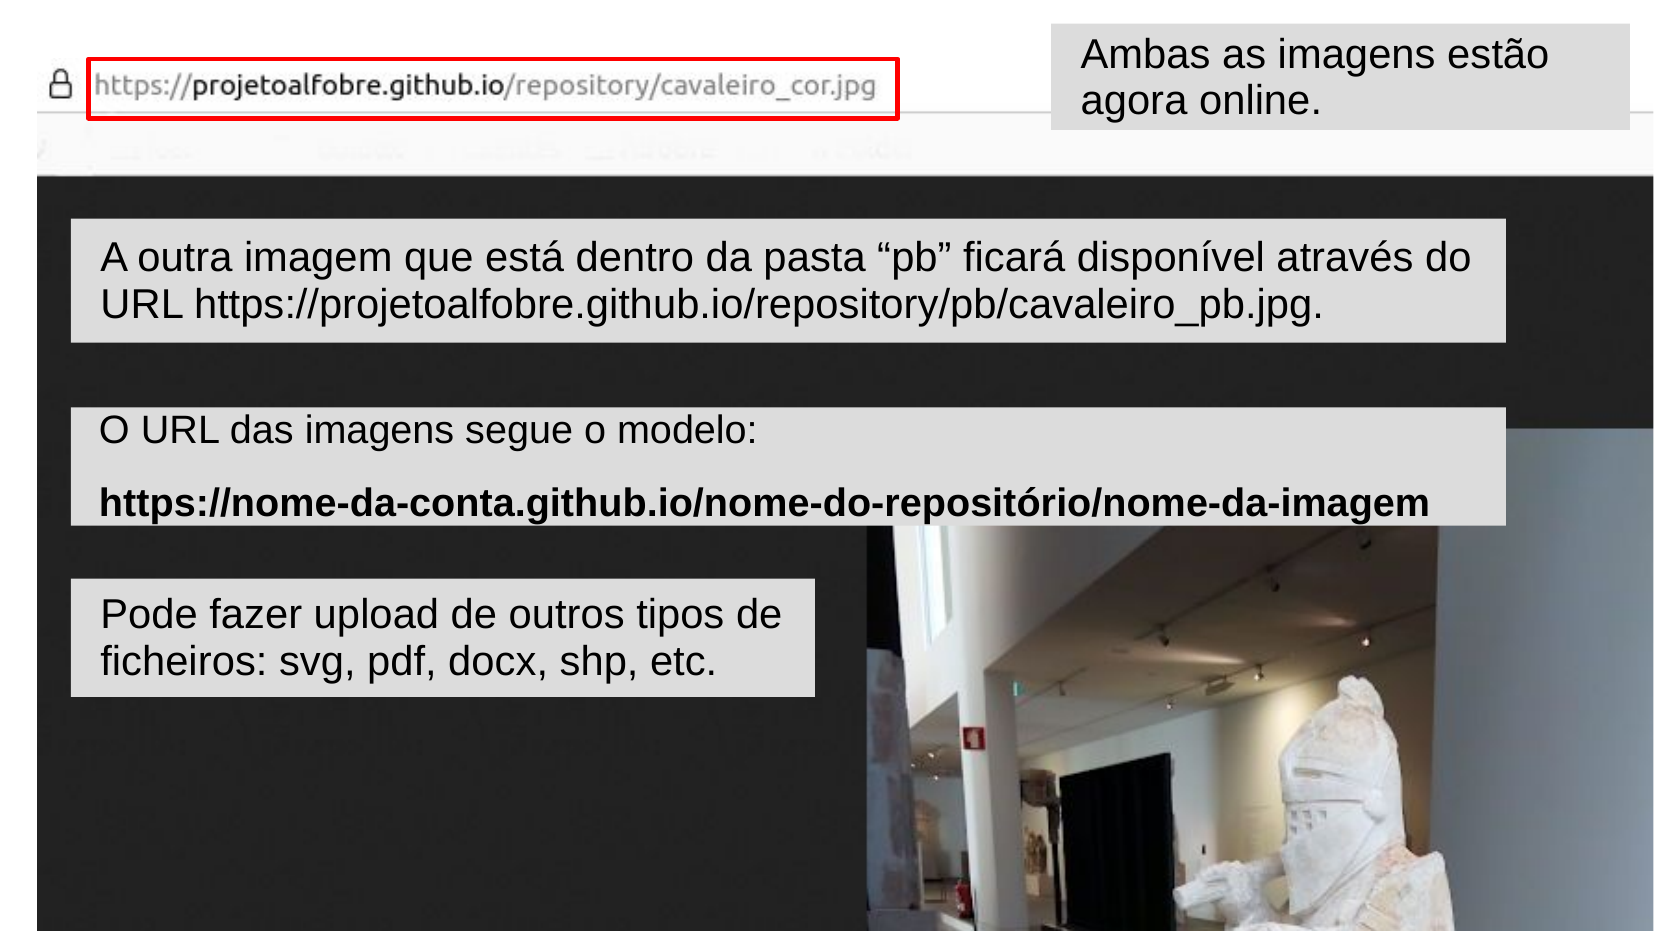

# Ambas as imagens estão agora online.
A outra imagem que está dentro da pasta “pb” ficará disponível através do URL https://projetoalfobre.github.io/repository/pb/cavaleiro_pb.jpg.
O URL das imagens segue o modelo:
https://nome-da-conta.github.io/nome-do-repositório/nome-da-imagem
Pode fazer upload de outros tipos de ficheiros: svg, pdf, docx, shp, etc.
@ Celorico da Beira | Nelson Gonçalves
12
05-12-2022